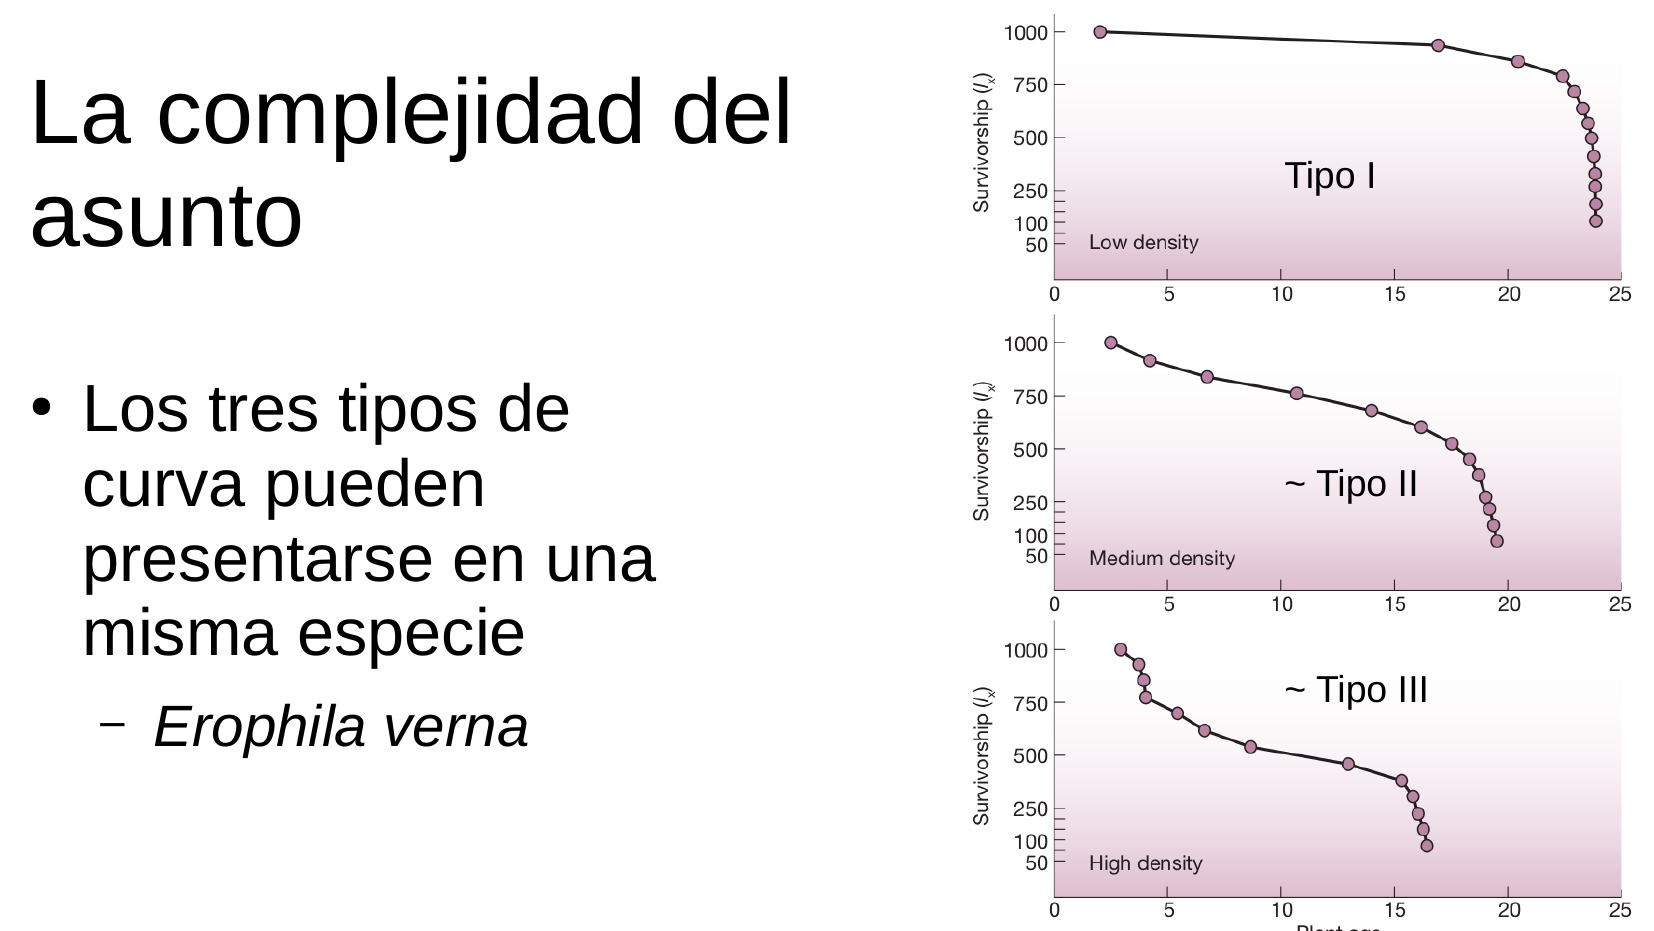

# La complejidad del asunto
Tipo I
Los tres tipos de curva pueden presentarse en una misma especie
Erophila verna
~ Tipo II
~ Tipo III